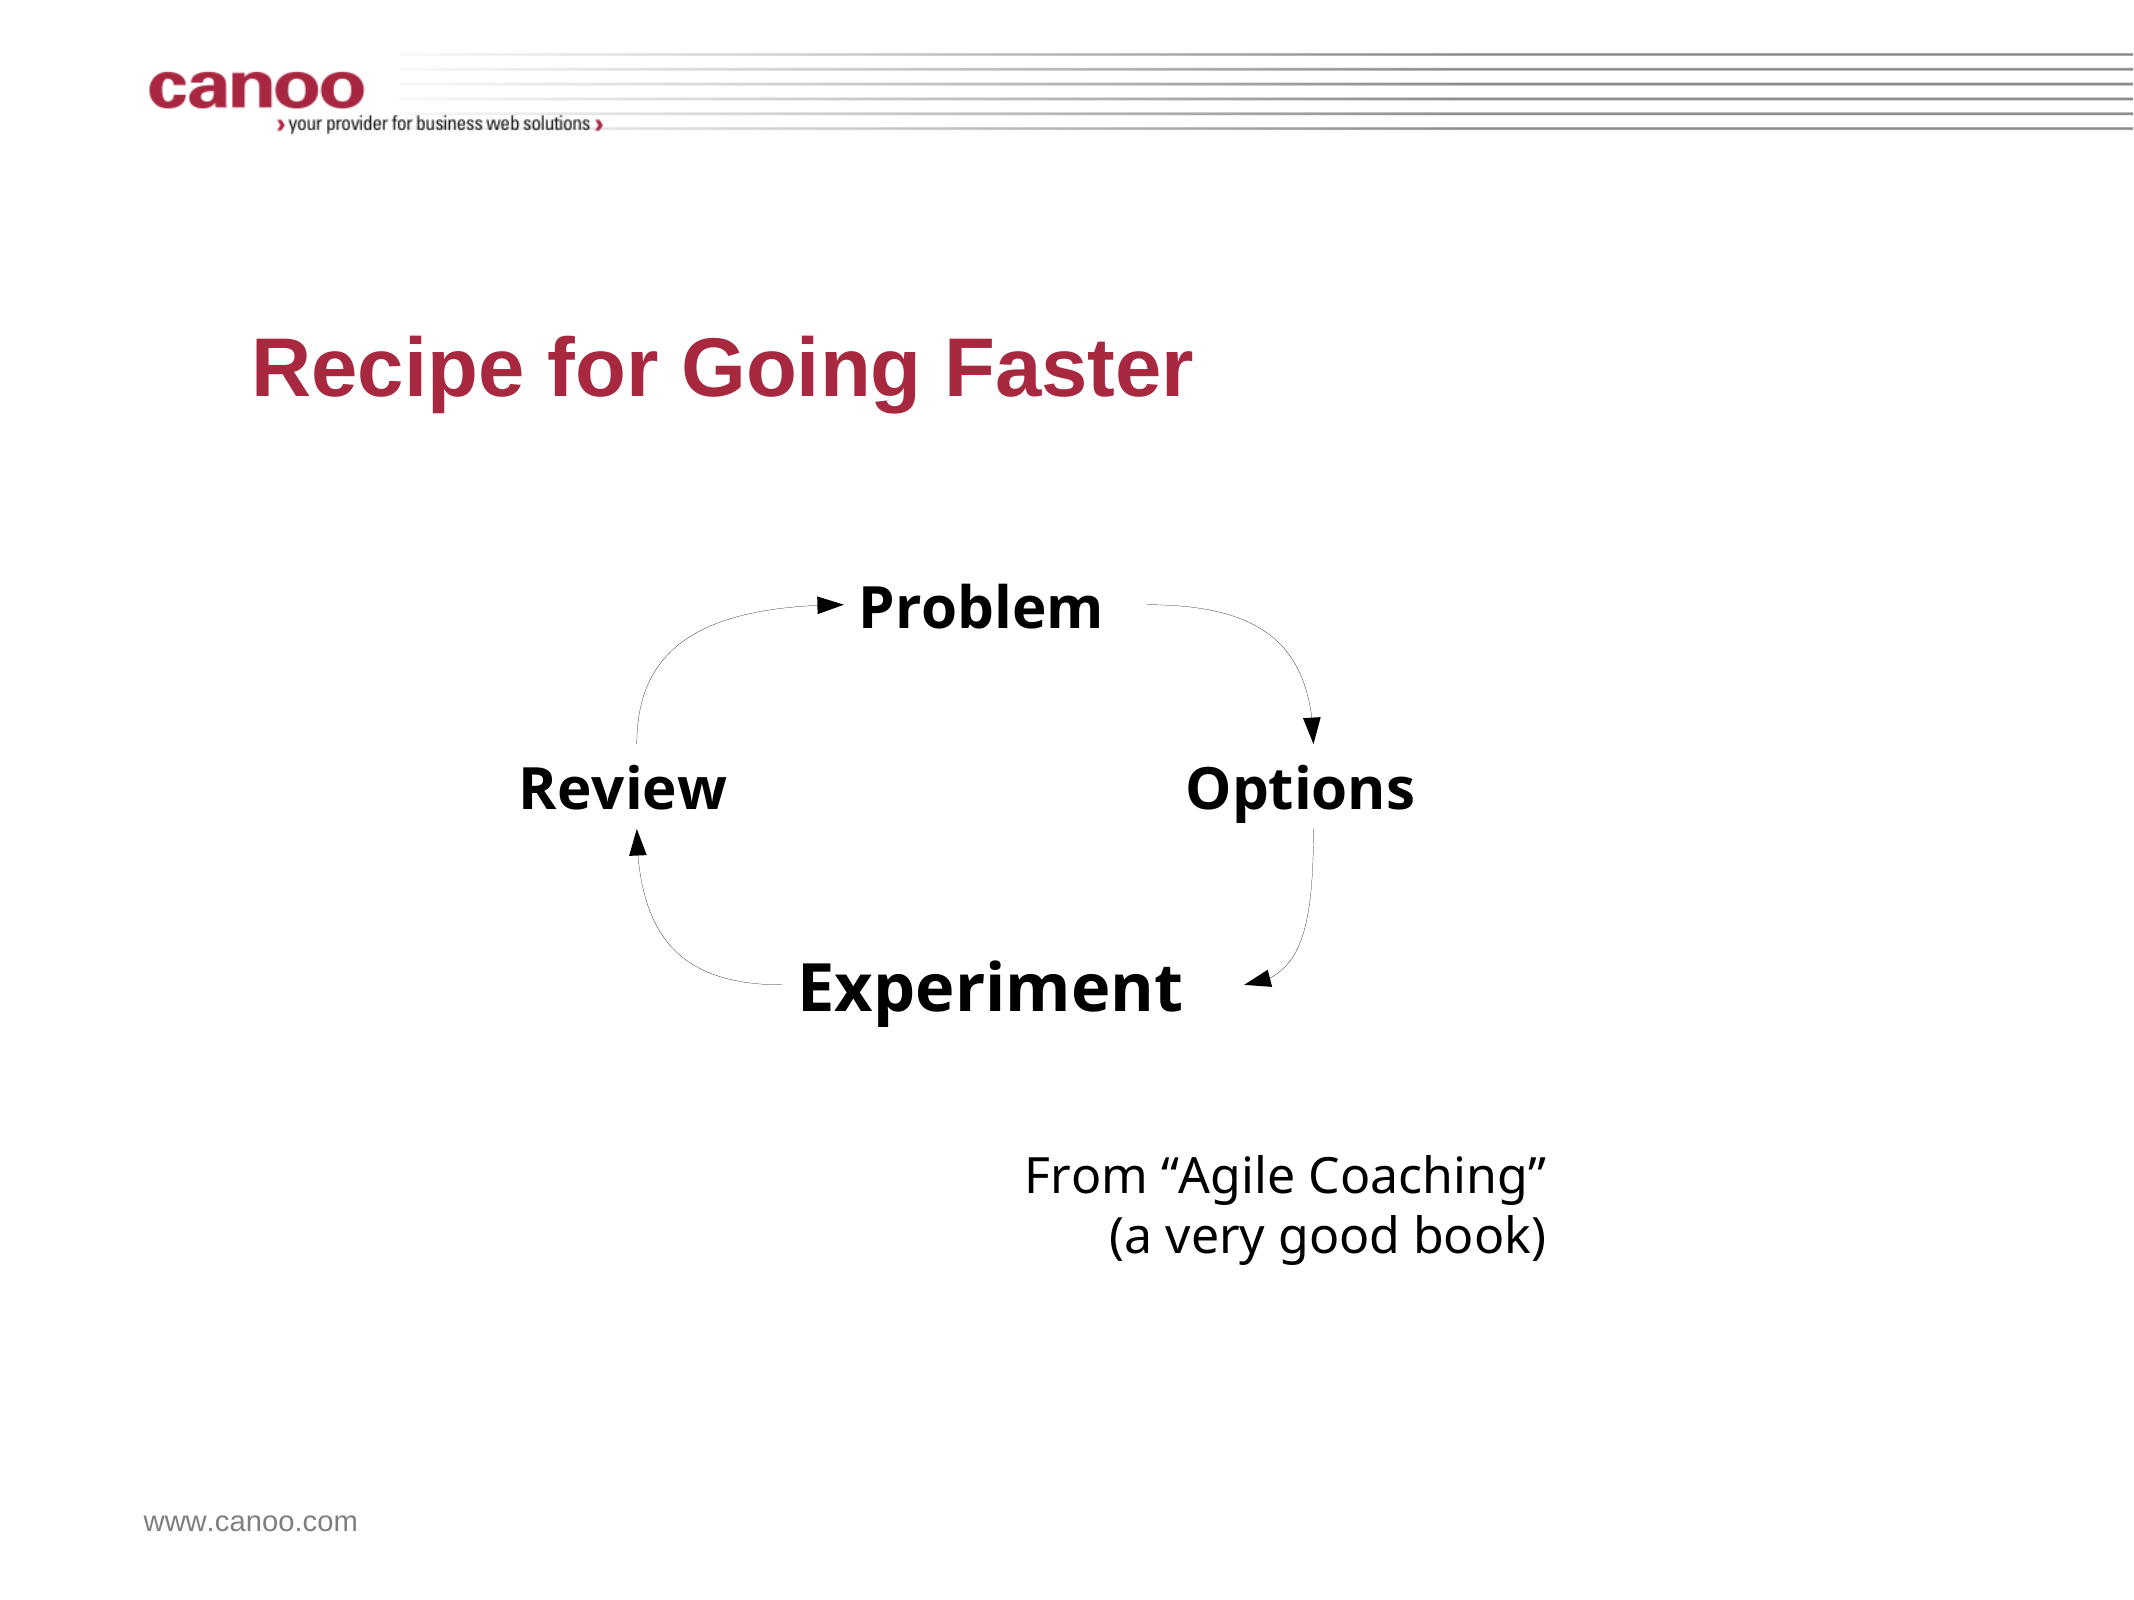

# Recipe for Going Faster
Problem
Review
Options
Experiment
From “Agile Coaching”
(a very good book)